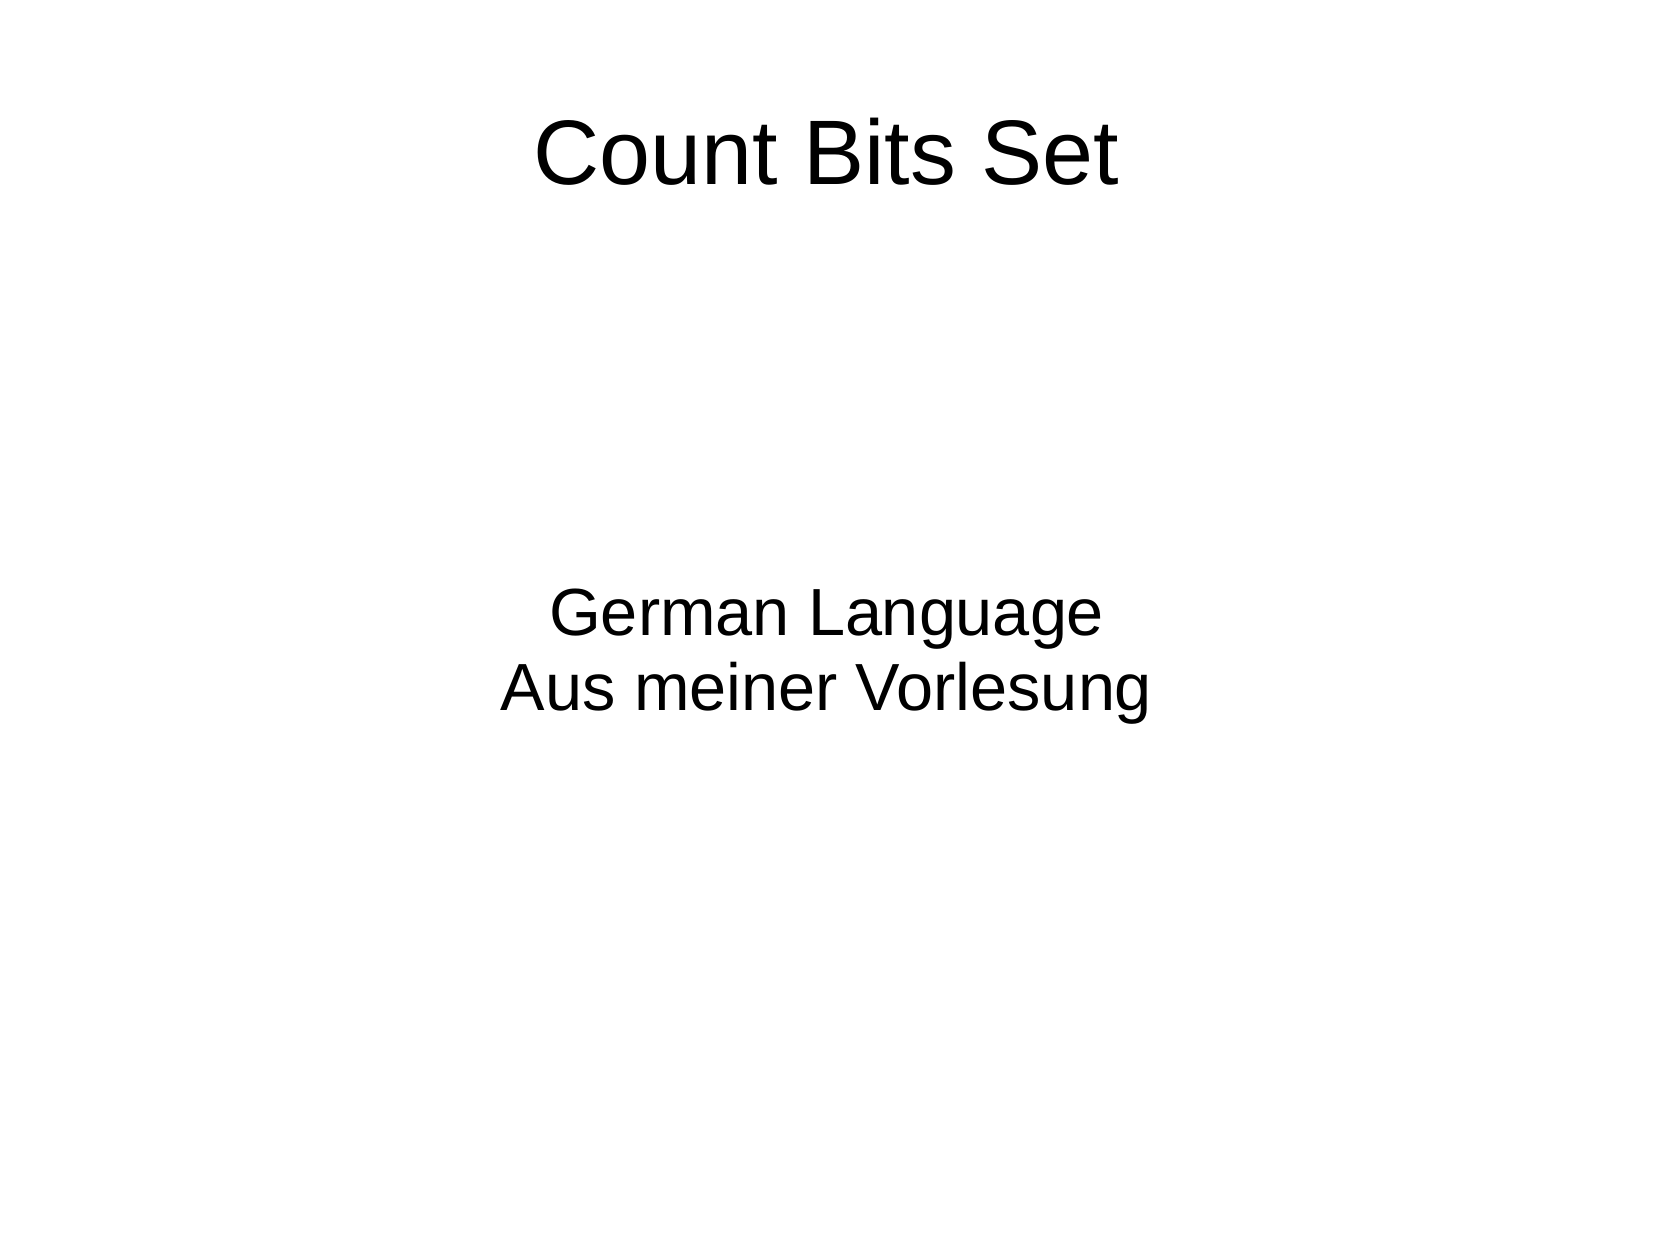

# Count Bits Set
German Language
Aus meiner Vorlesung